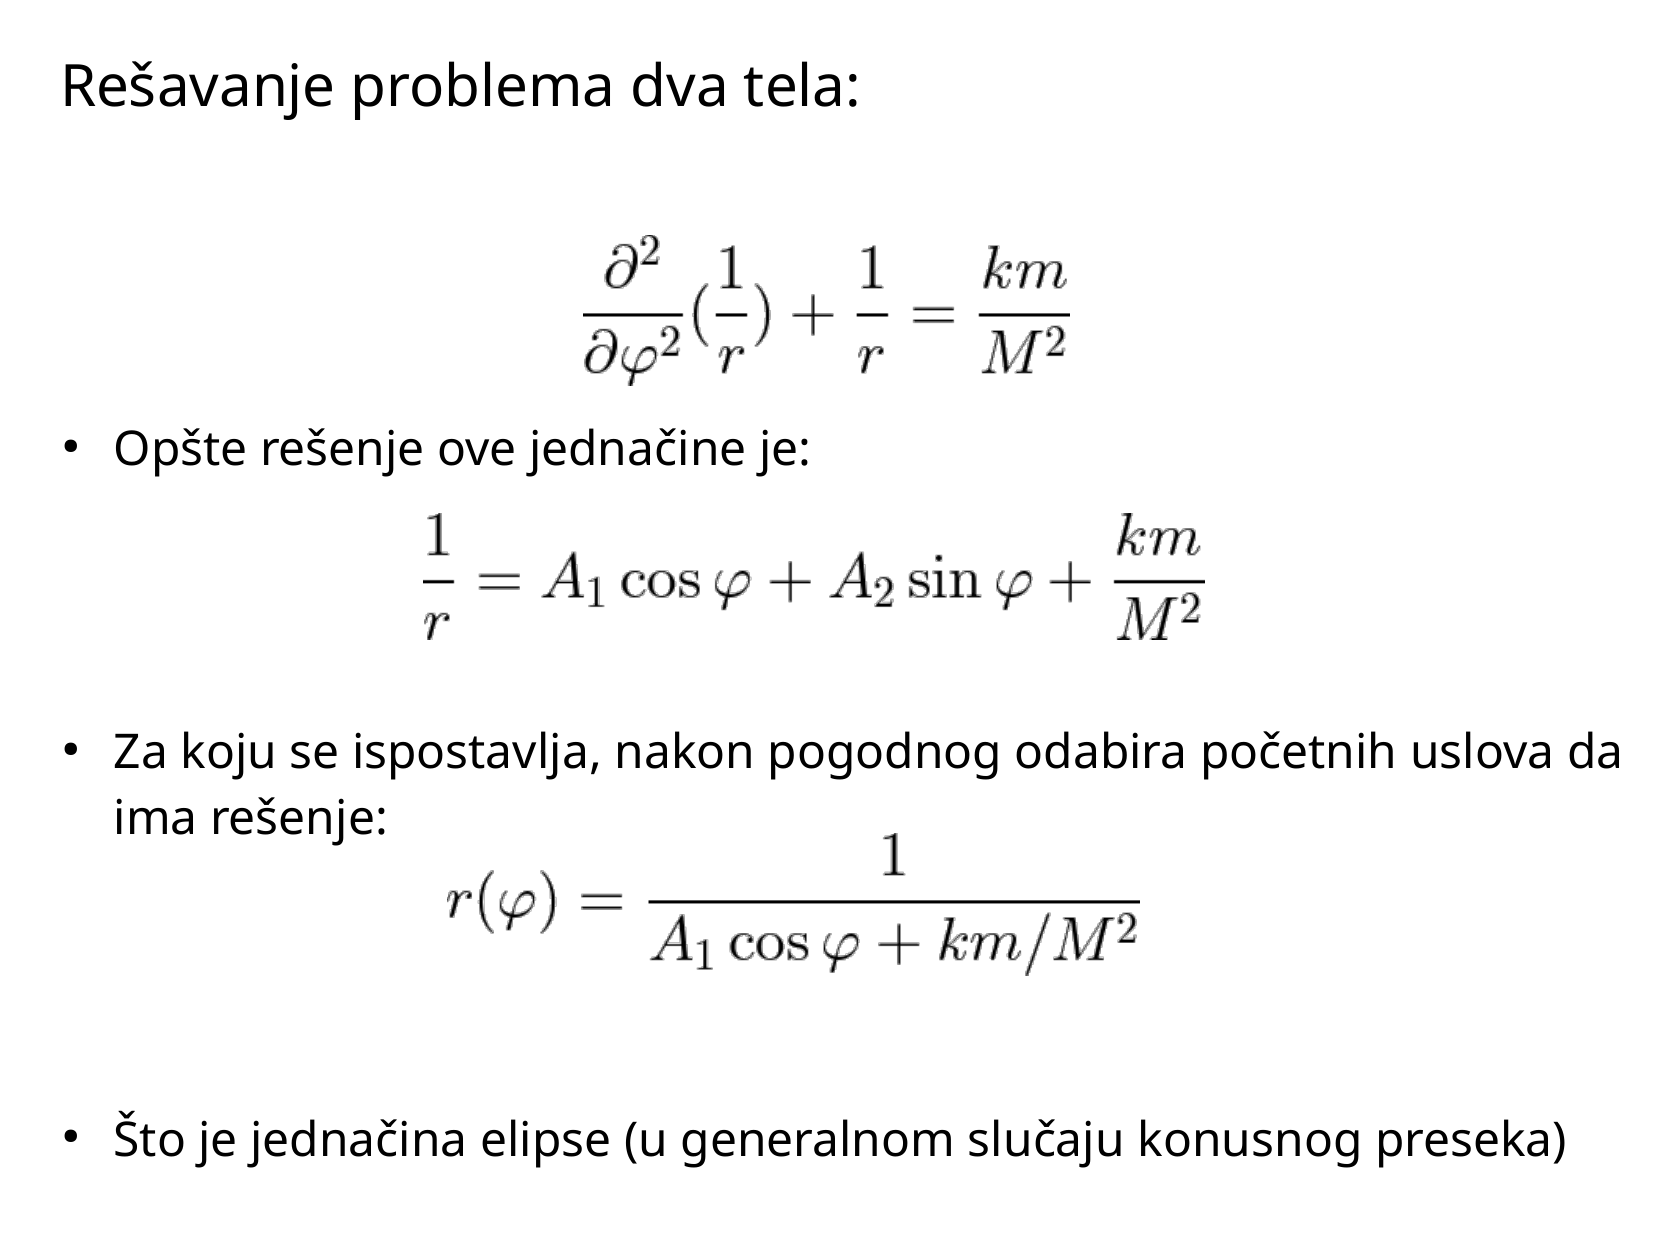

# Rešavanje problema dva tela:
Opšte rešenje ove jednačine je:
Za koju se ispostavlja, nakon pogodnog odabira početnih uslova da ima rešenje:
Što je jednačina elipse (u generalnom slučaju konusnog preseka)